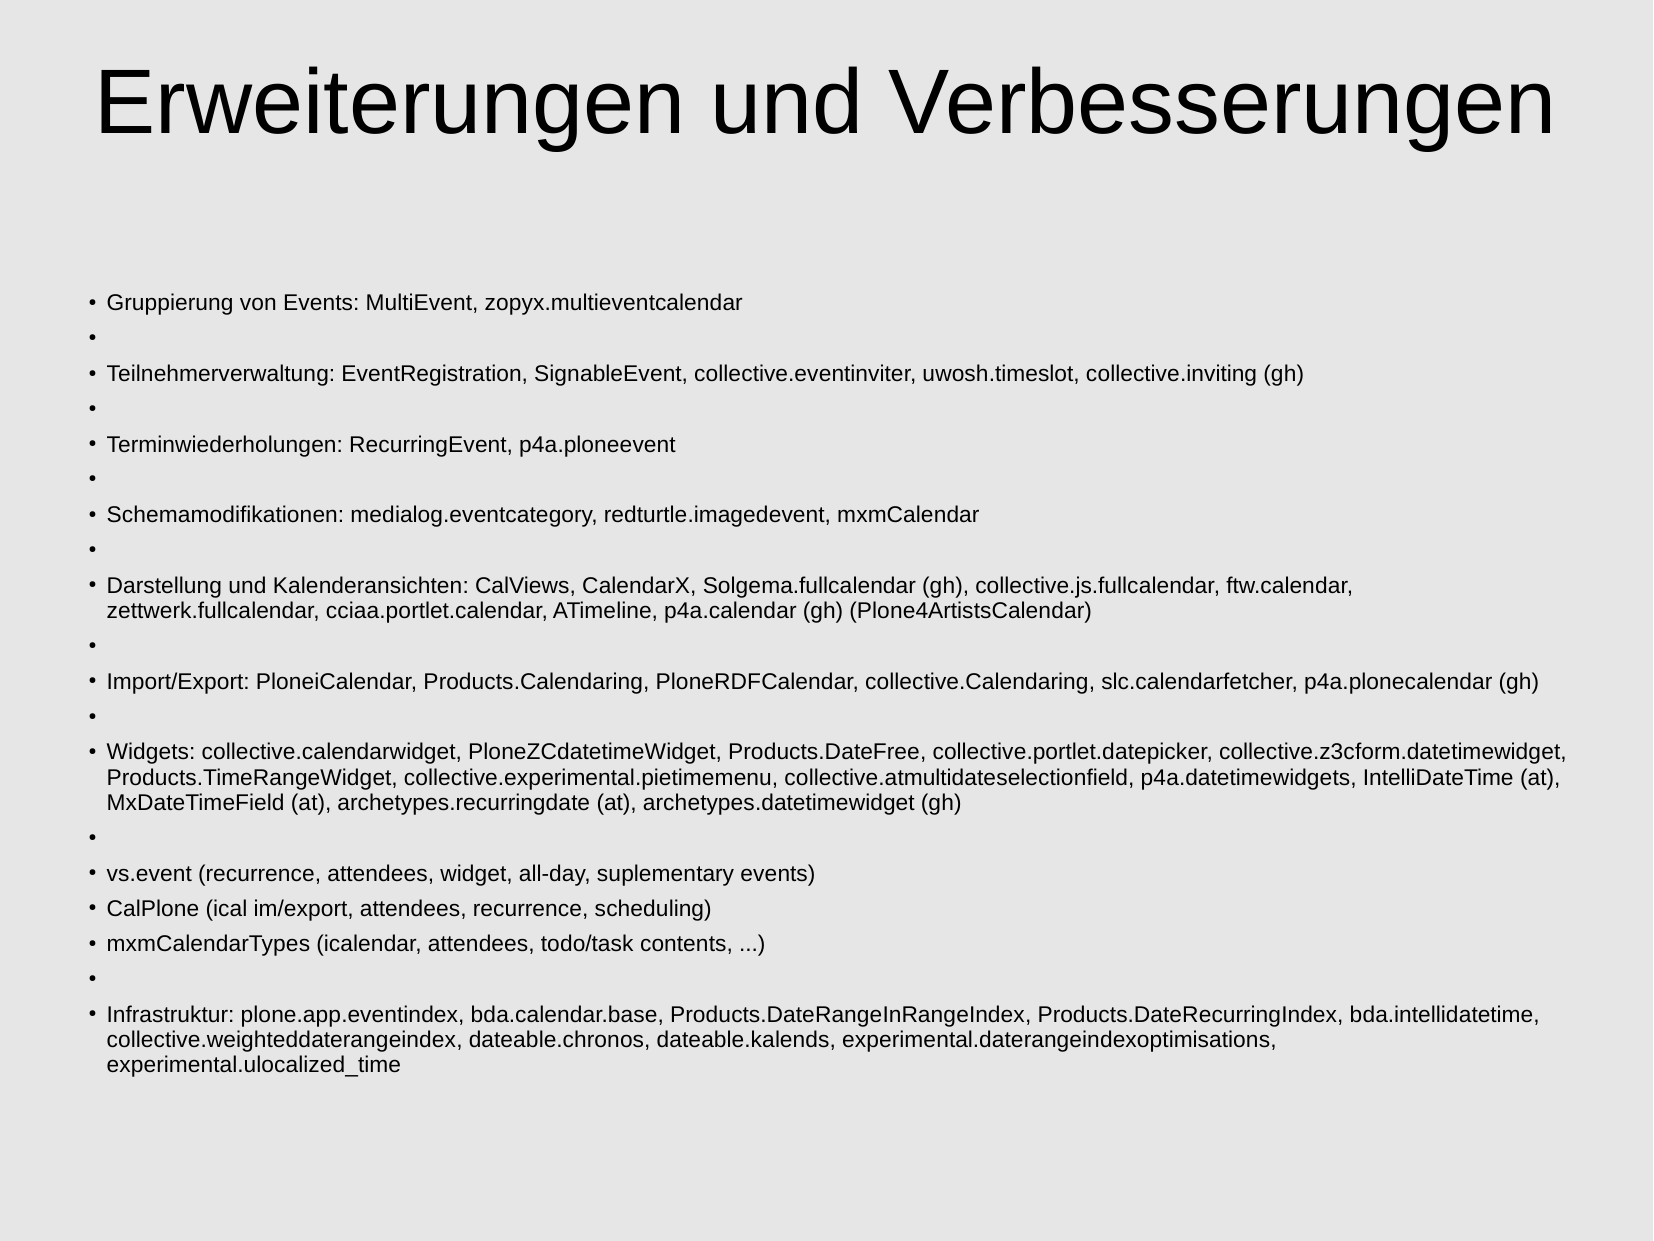

# Erweiterungen und Verbesserungen
Gruppierung von Events: MultiEvent, zopyx.multieventcalendar
Teilnehmerverwaltung: EventRegistration, SignableEvent, collective.eventinviter, uwosh.timeslot, collective.inviting (gh)
Terminwiederholungen: RecurringEvent, p4a.ploneevent
Schemamodifikationen: medialog.eventcategory, redturtle.imagedevent, mxmCalendar
Darstellung und Kalenderansichten: CalViews, CalendarX, Solgema.fullcalendar (gh), collective.js.fullcalendar, ftw.calendar, zettwerk.fullcalendar, cciaa.portlet.calendar, ATimeline, p4a.calendar (gh) (Plone4ArtistsCalendar)
Import/Export: PloneiCalendar, Products.Calendaring, PloneRDFCalendar, collective.Calendaring, slc.calendarfetcher, p4a.plonecalendar (gh)
Widgets: collective.calendarwidget, PloneZCdatetimeWidget, Products.DateFree, collective.portlet.datepicker, collective.z3cform.datetimewidget, Products.TimeRangeWidget, collective.experimental.pietimemenu, collective.atmultidateselectionfield, p4a.datetimewidgets, IntelliDateTime (at), MxDateTimeField (at), archetypes.recurringdate (at), archetypes.datetimewidget (gh)
vs.event (recurrence, attendees, widget, all-day, suplementary events)
CalPlone (ical im/export, attendees, recurrence, scheduling)
mxmCalendarTypes (icalendar, attendees, todo/task contents, ...)
Infrastruktur: plone.app.eventindex, bda.calendar.base, Products.DateRangeInRangeIndex, Products.DateRecurringIndex, bda.intellidatetime, collective.weighteddaterangeindex, dateable.chronos, dateable.kalends, experimental.daterangeindexoptimisations, experimental.ulocalized_time